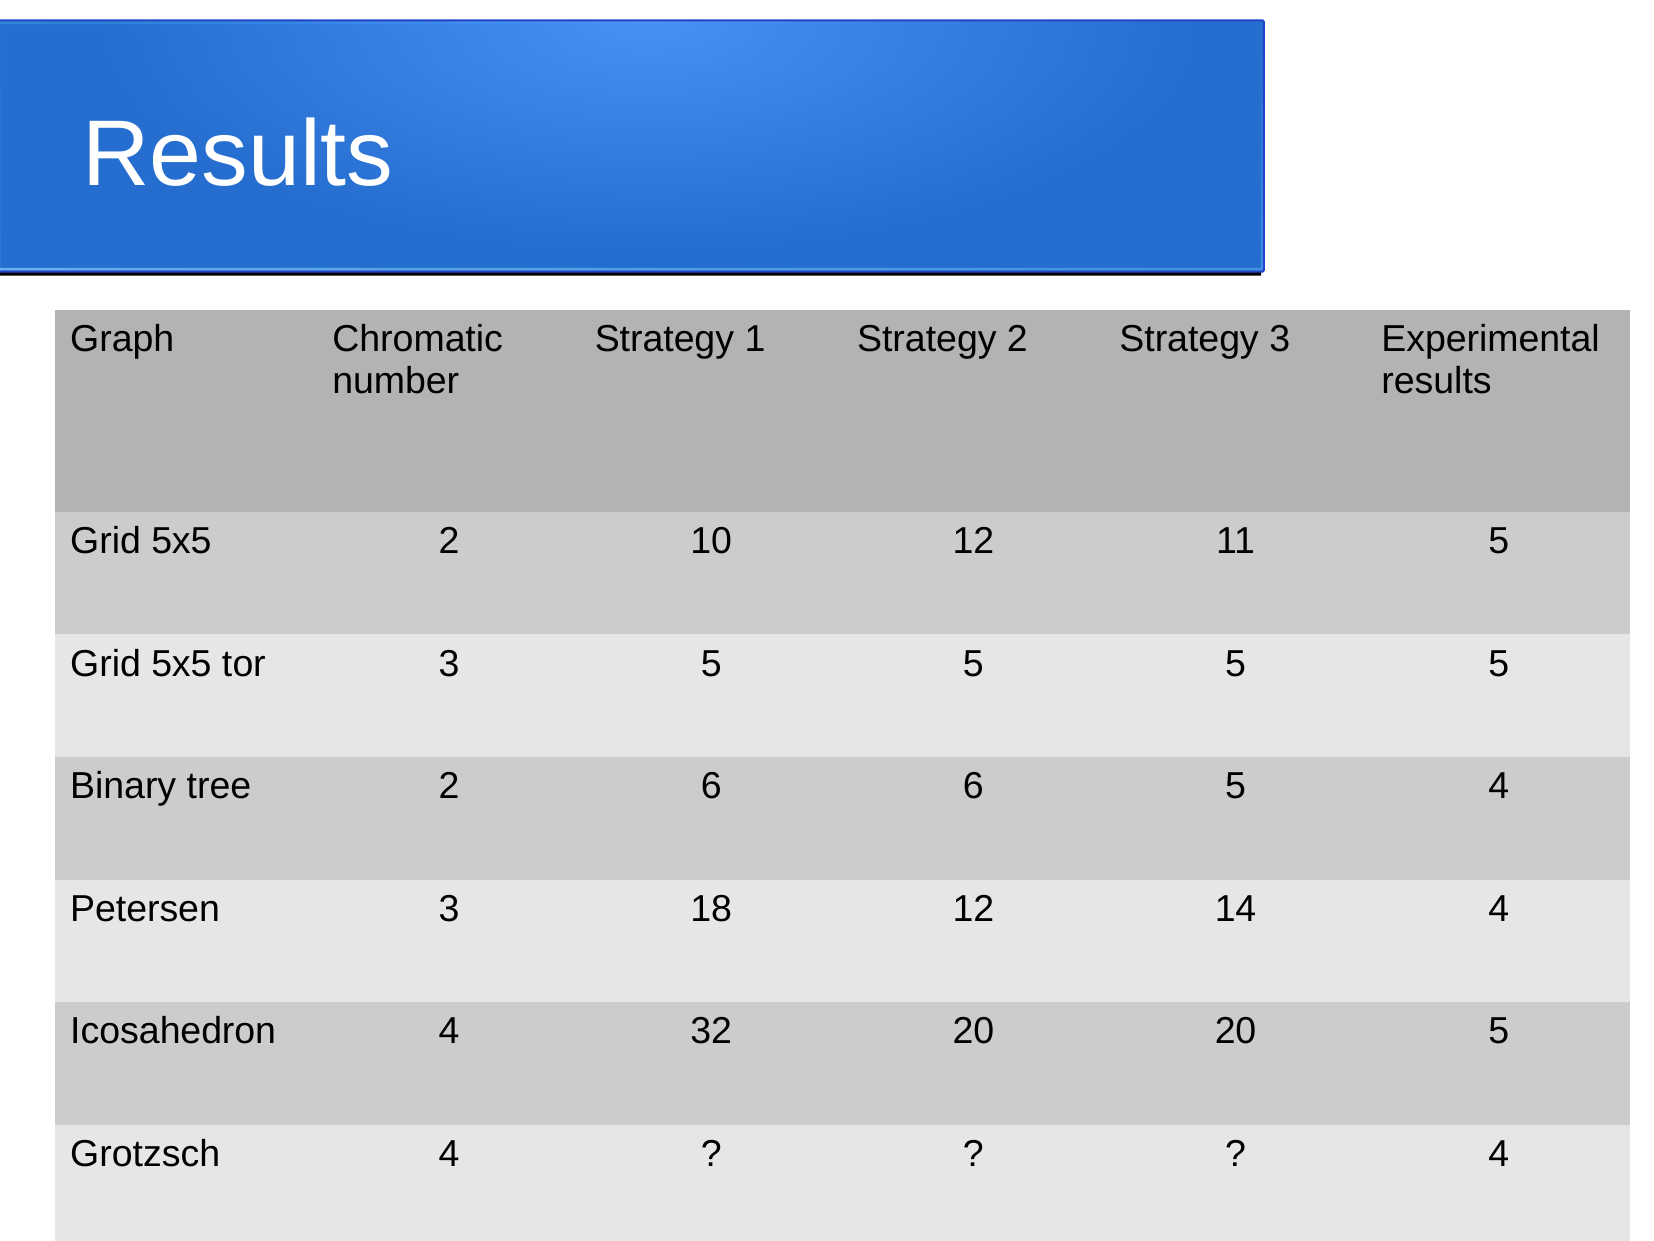

# Results
| Graph | Chromatic number | Strategy 1 | Strategy 2 | Strategy 3 | Experimental results |
| --- | --- | --- | --- | --- | --- |
| Grid 5x5 | 2 | 10 | 12 | 11 | 5 |
| Grid 5x5 tor | 3 | 5 | 5 | 5 | 5 |
| Binary tree | 2 | 6 | 6 | 5 | 4 |
| Petersen | 3 | 18 | 12 | 14 | 4 |
| Icosahedron | 4 | 32 | 20 | 20 | 5 |
| Grotzsch | 4 | ? | ? | ? | 4 |